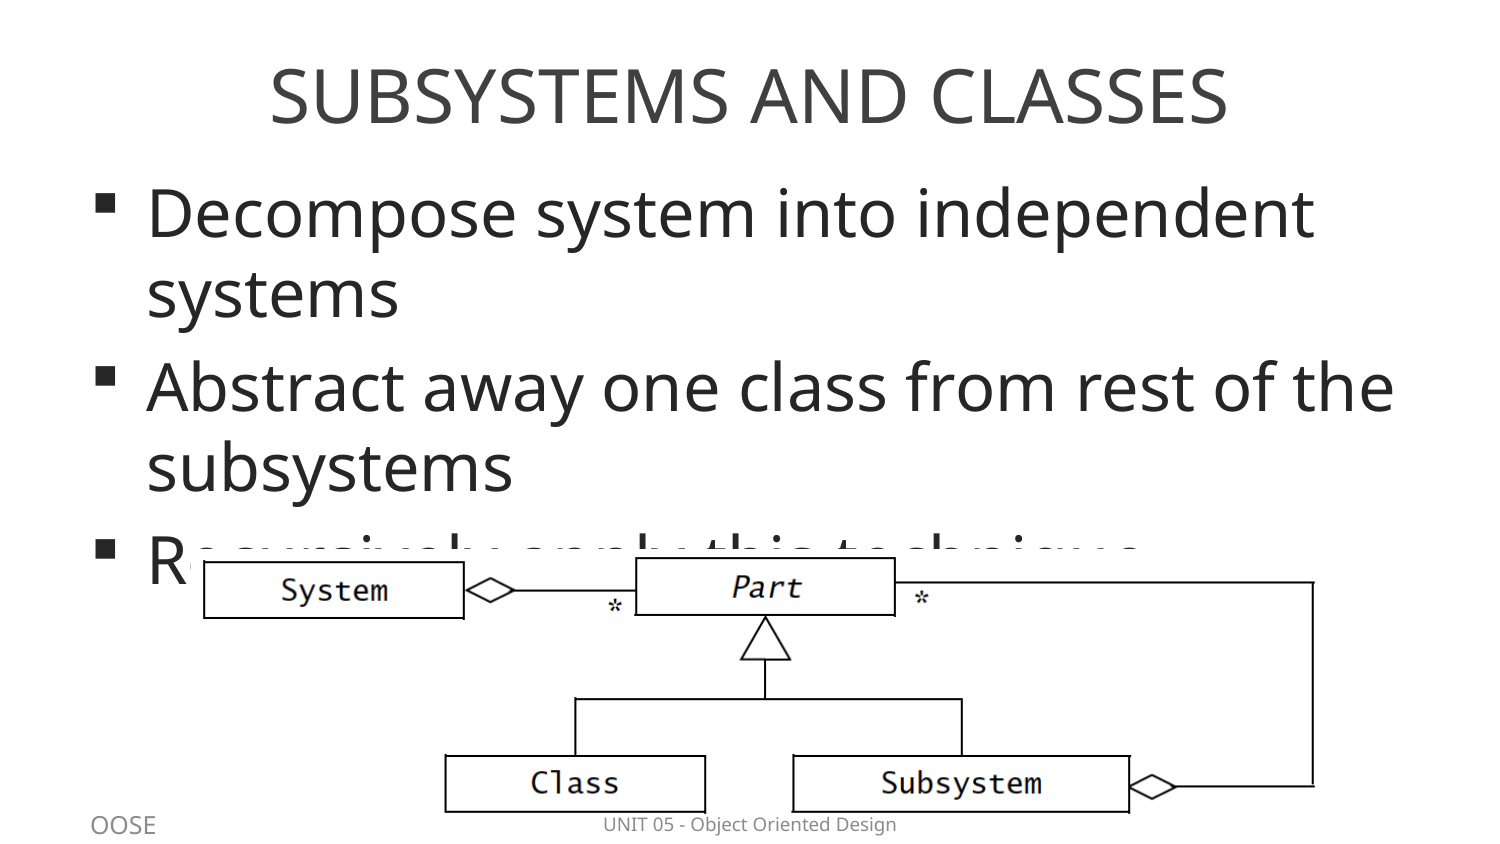

# Subsystems and classes
Decompose system into independent systems
Abstract away one class from rest of the subsystems
Recursively apply this technique
OOSE
UNIT 05 - Object Oriented Design